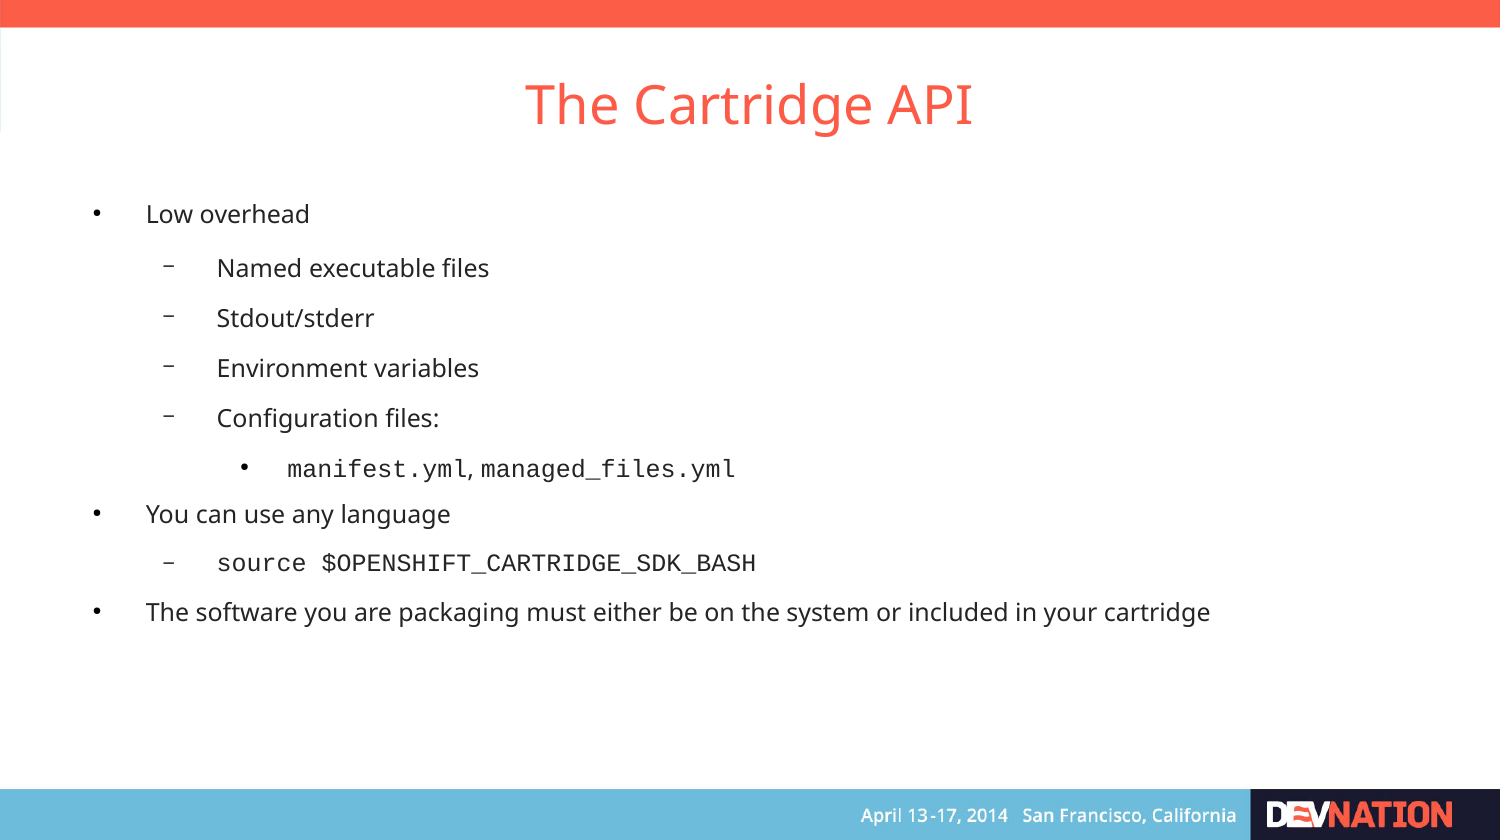

# The Cartridge API
Low overhead
Named executable files
Stdout/stderr
Environment variables
Configuration files:
manifest.yml, managed_files.yml
You can use any language
source $OPENSHIFT_CARTRIDGE_SDK_BASH
The software you are packaging must either be on the system or included in your cartridge